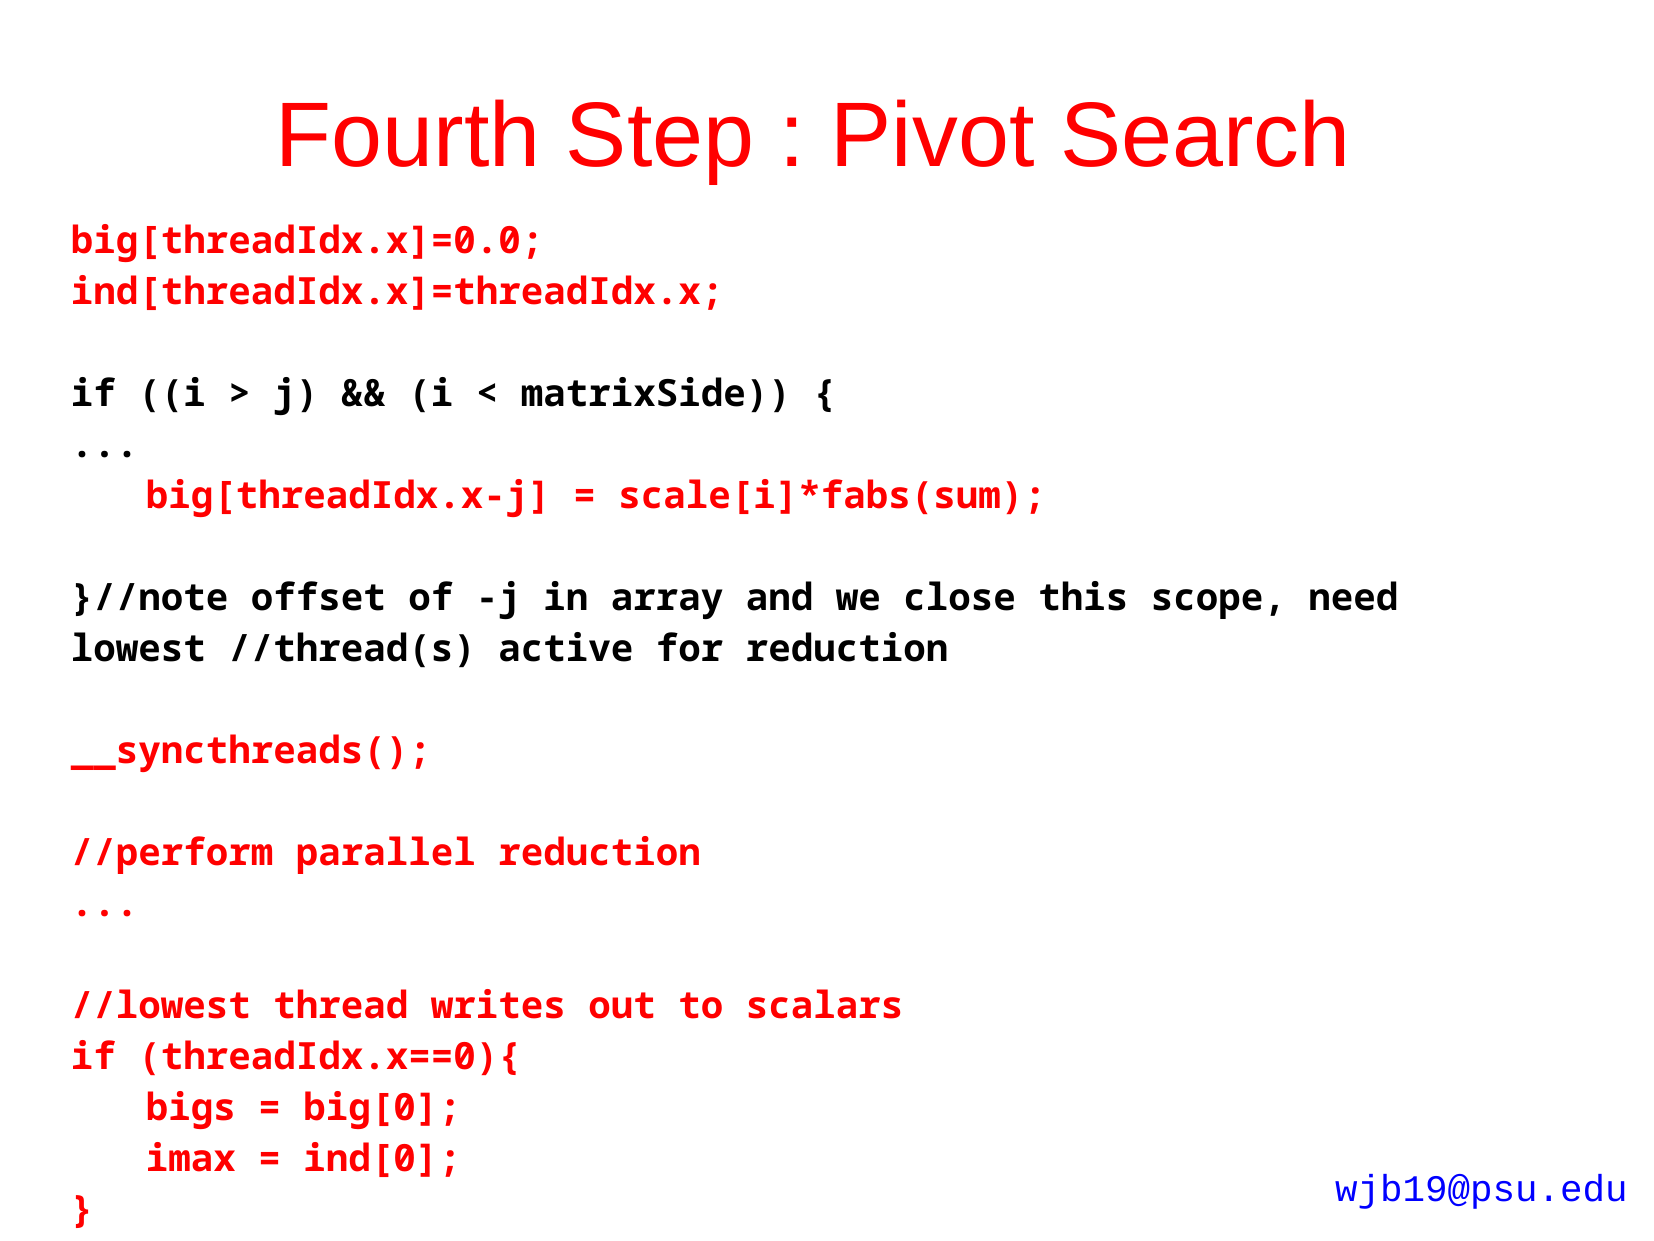

# Fourth Step : Pivot Search
big[threadIdx.x]=0.0;
ind[threadIdx.x]=threadIdx.x;
if ((i > j) && (i < matrixSide)) {
...
	big[threadIdx.x-j] = scale[i]*fabs(sum);
}//note offset of -j in array and we close this scope, need lowest //thread(s) active for reduction
__syncthreads();
//perform parallel reduction
...
//lowest thread writes out to scalars
if (threadIdx.x==0){
	bigs = big[0];
	imax = ind[0];
}
__syncthreads();
wjb19@psu.edu